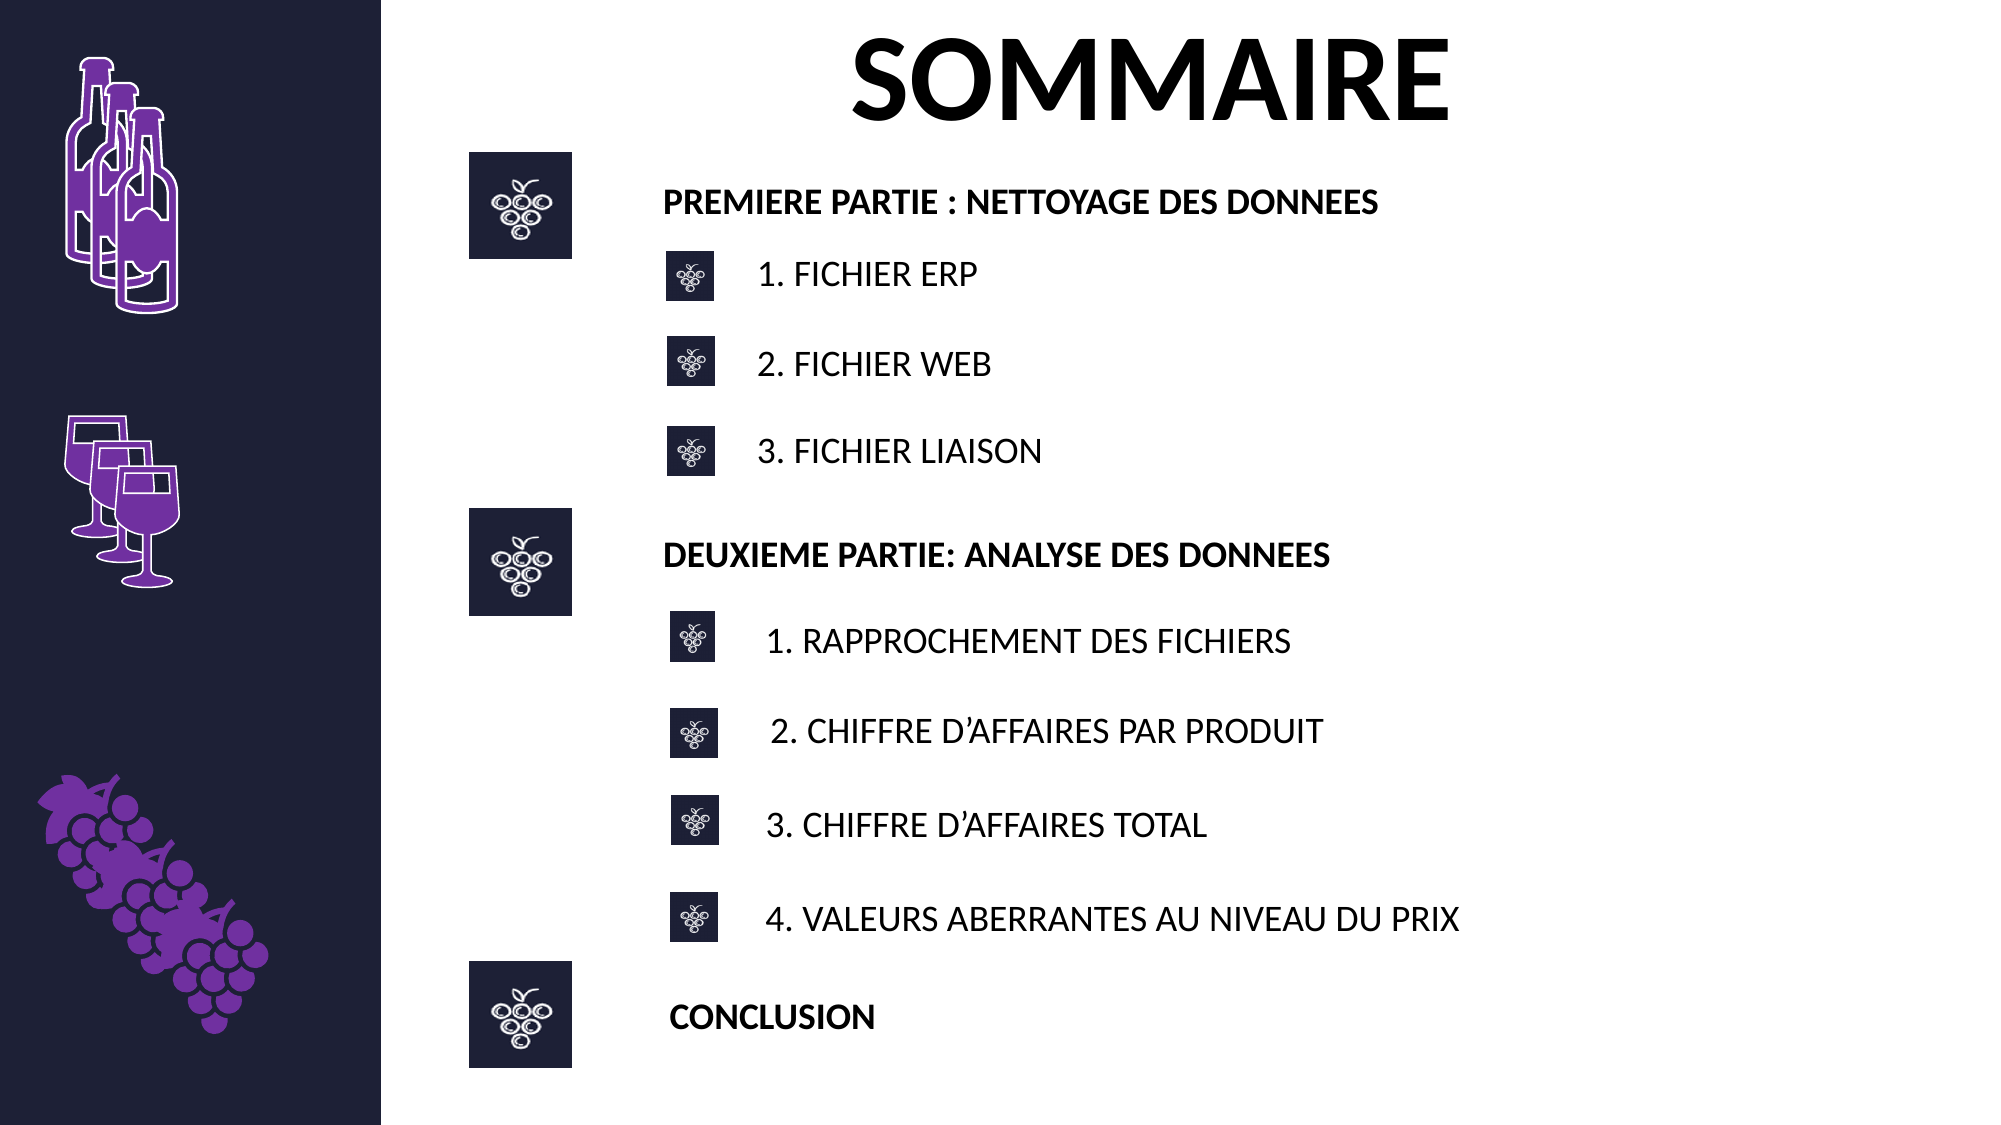

SOMMAIRE
PREMIERE PARTIE : NETTOYAGE DES DONNEES
1. FICHIER ERP
2. FICHIER WEB
3. FICHIER LIAISON
DEUXIEME PARTIE: ANALYSE DES DONNEES
1. RAPPROCHEMENT DES FICHIERS
2. CHIFFRE D’AFFAIRES PAR PRODUIT
3. CHIFFRE D’AFFAIRES TOTAL
4. VALEURS ABERRANTES AU NIVEAU DU PRIX
 CONCLUSION